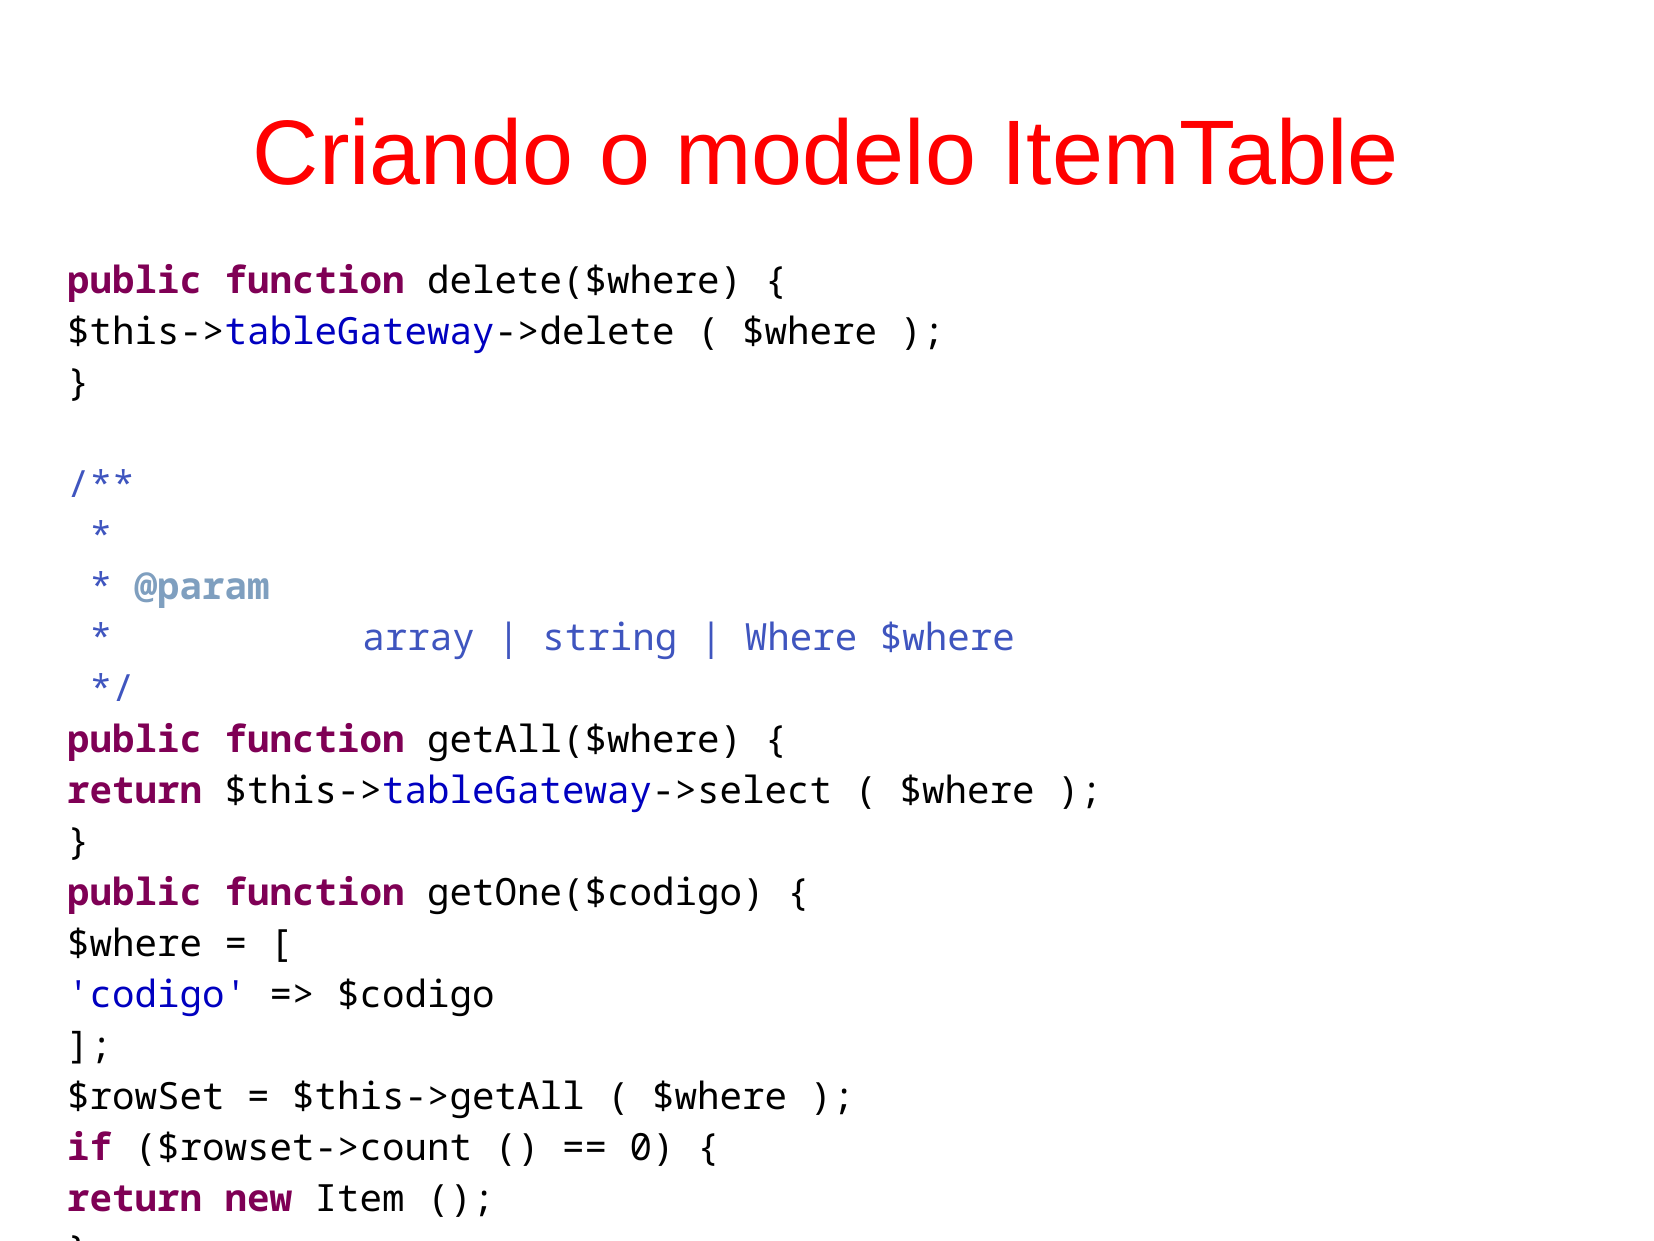

# Criando o modelo ItemTable
public function delete($where) {
$this->tableGateway->delete ( $where );
}
/**
 *
 * @param
 * 	array | string | Where $where
 */
public function getAll($where) {
return $this->tableGateway->select ( $where );
}
public function getOne($codigo) {
$where = [
'codigo' => $codigo
];
$rowSet = $this->getAll ( $where );
if ($rowset->count () == 0) {
return new Item ();
}
return $rowSet->current ();
}
}